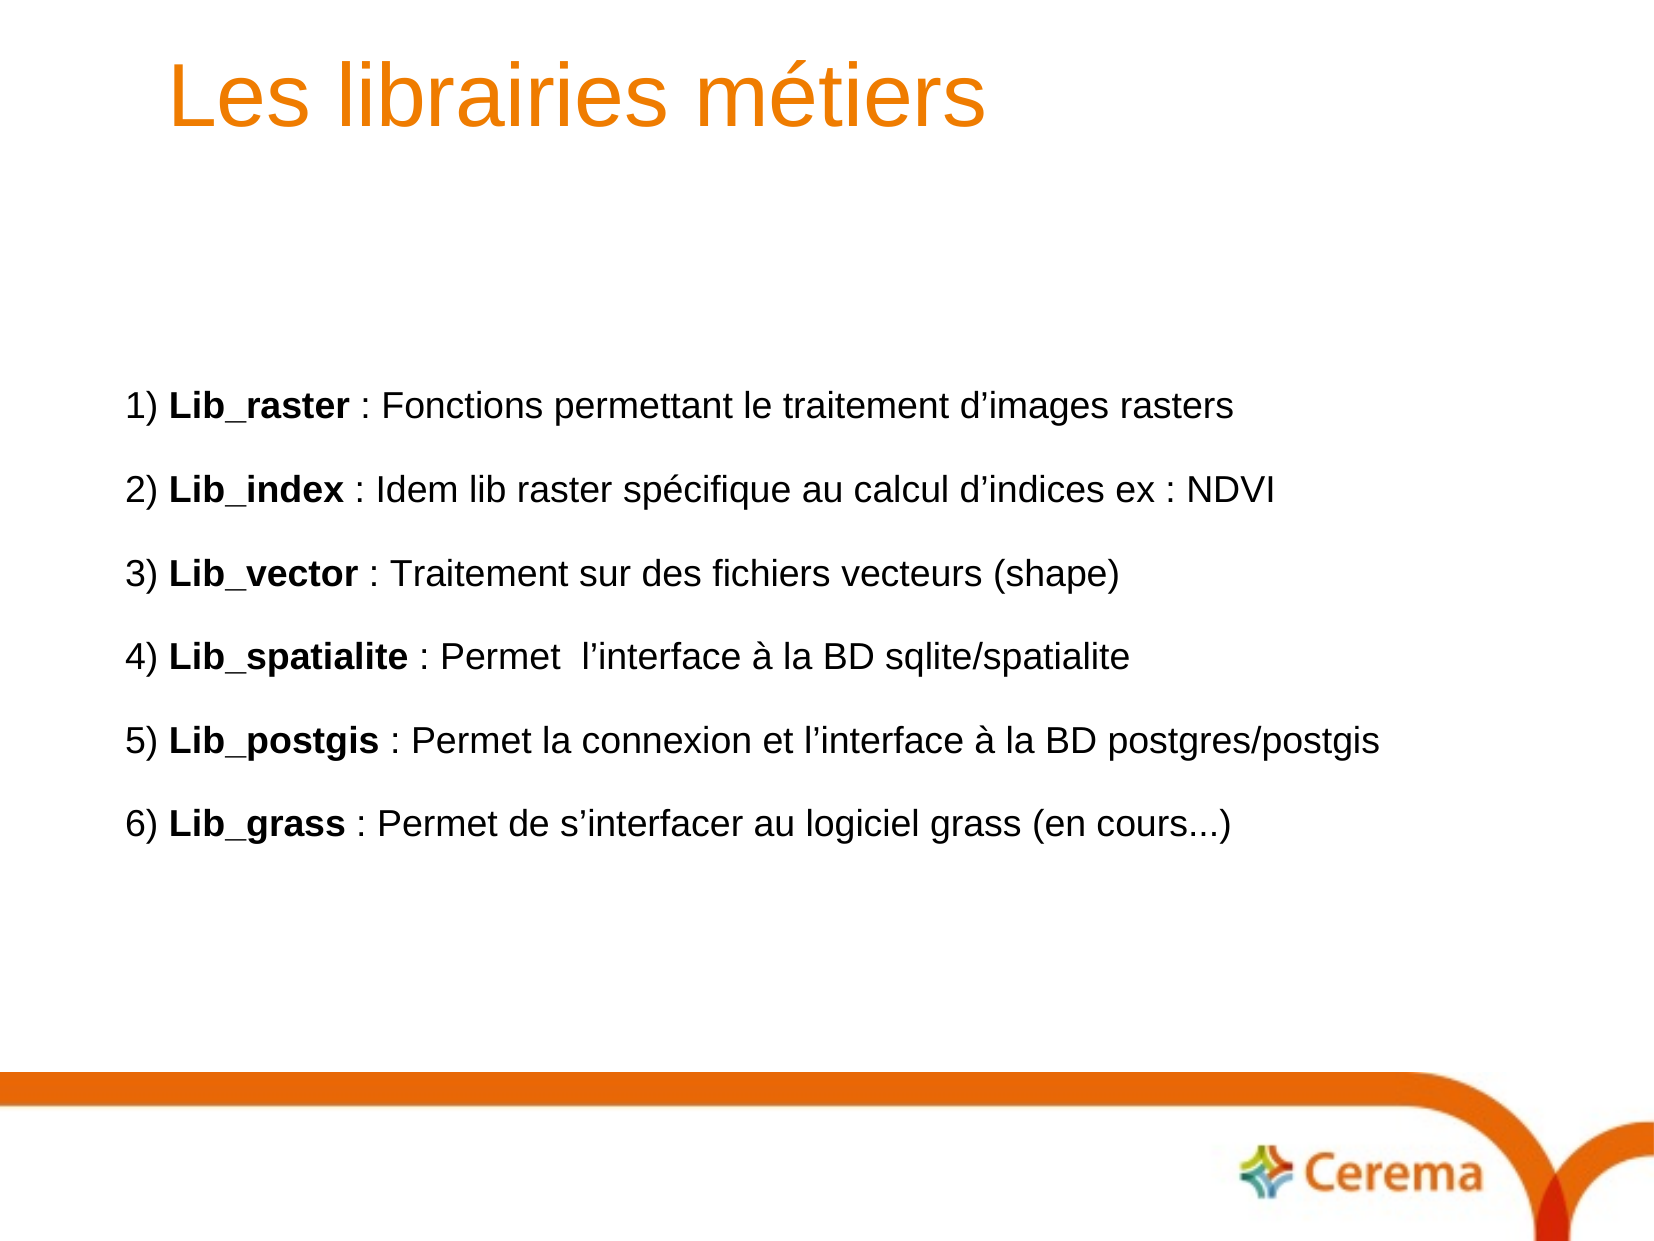

Les librairies métiers
1) Lib_raster : Fonctions permettant le traitement d’images rasters
2) Lib_index : Idem lib raster spécifique au calcul d’indices ex : NDVI
3) Lib_vector : Traitement sur des fichiers vecteurs (shape)
4) Lib_spatialite : Permet l’interface à la BD sqlite/spatialite
5) Lib_postgis : Permet la connexion et l’interface à la BD postgres/postgis
6) Lib_grass : Permet de s’interfacer au logiciel grass (en cours...)